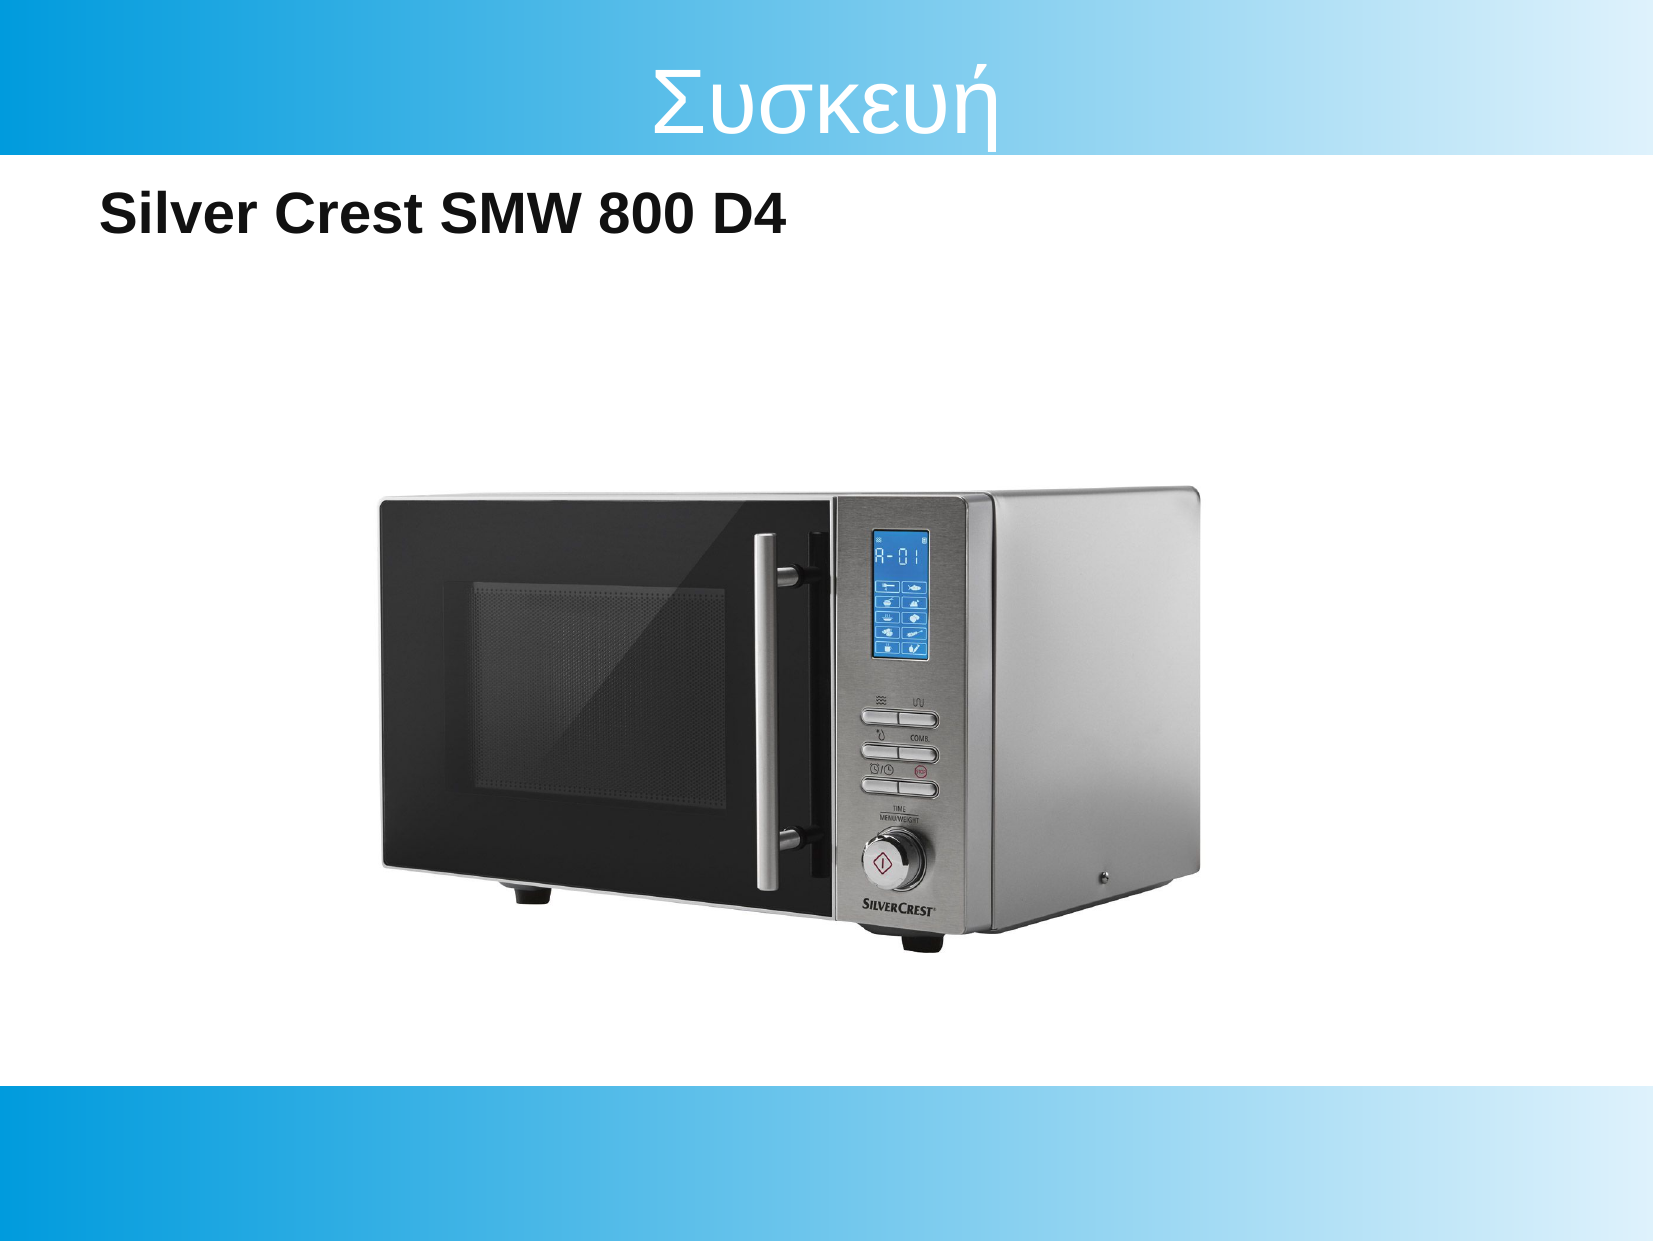

# Συσκευή
 Silver Crest SMW 800 D4